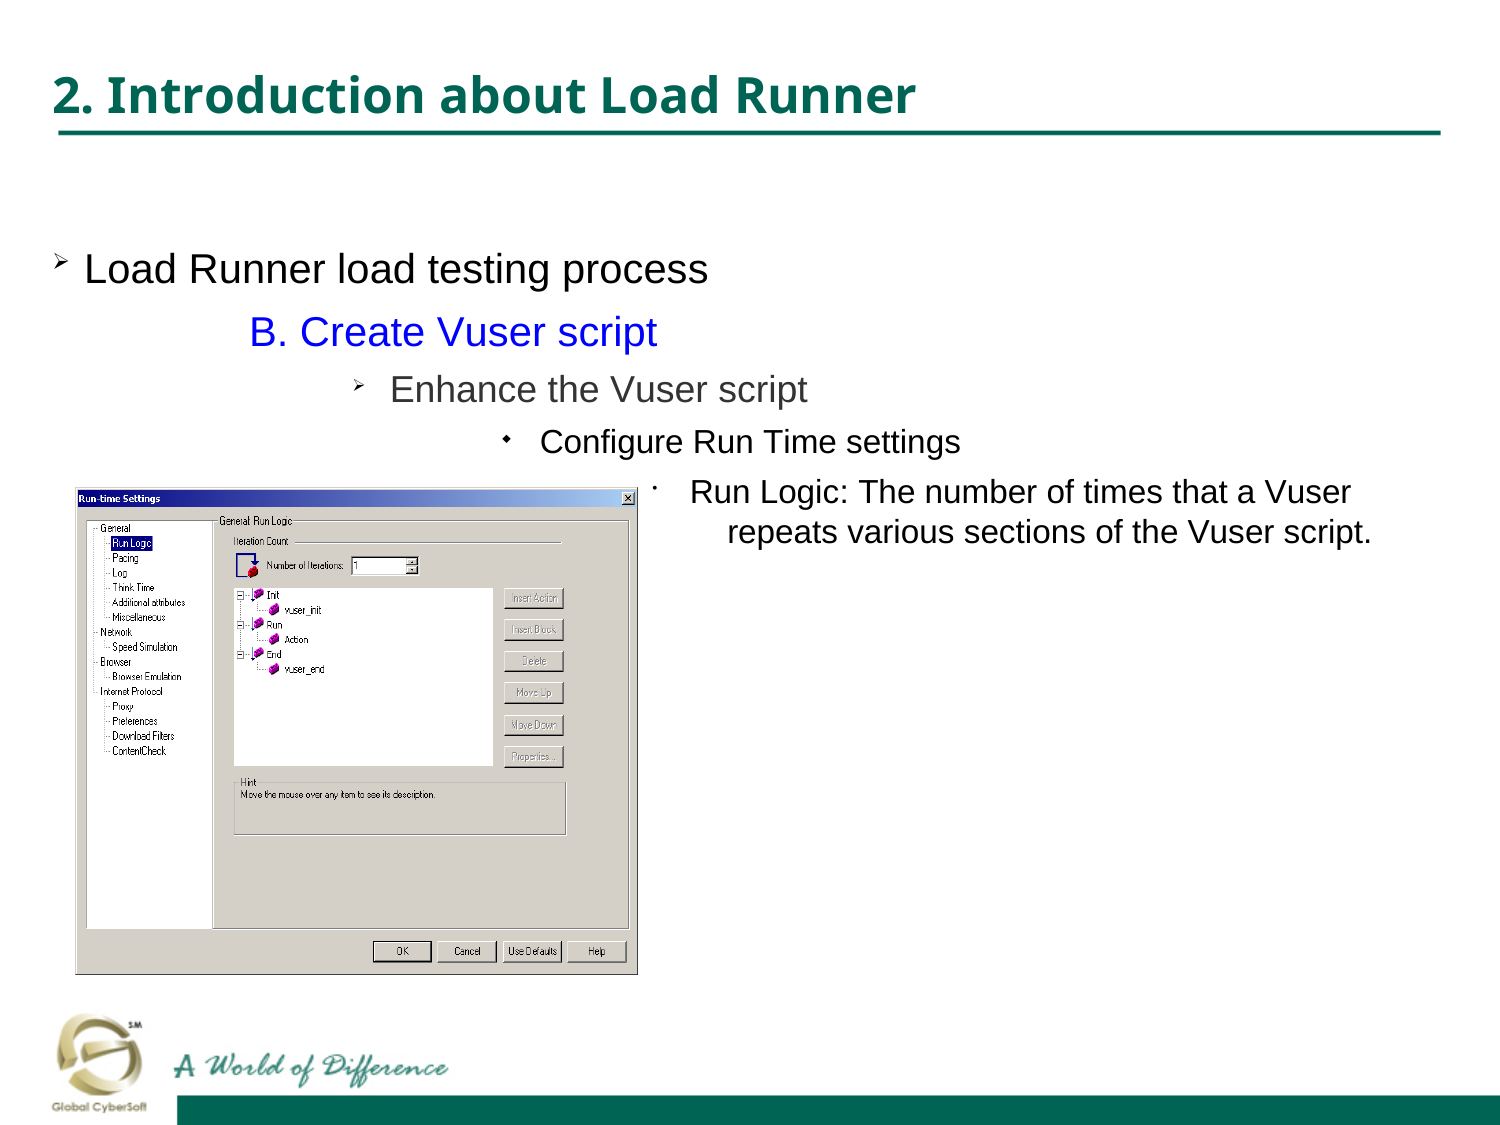

# 2. Introduction about Load Runner
 Load Runner load testing process
B. Create Vuser script
Enhance the Vuser script
Configure Run Time settings
Run Logic: The number of times that a Vuser repeats various sections of the Vuser script.